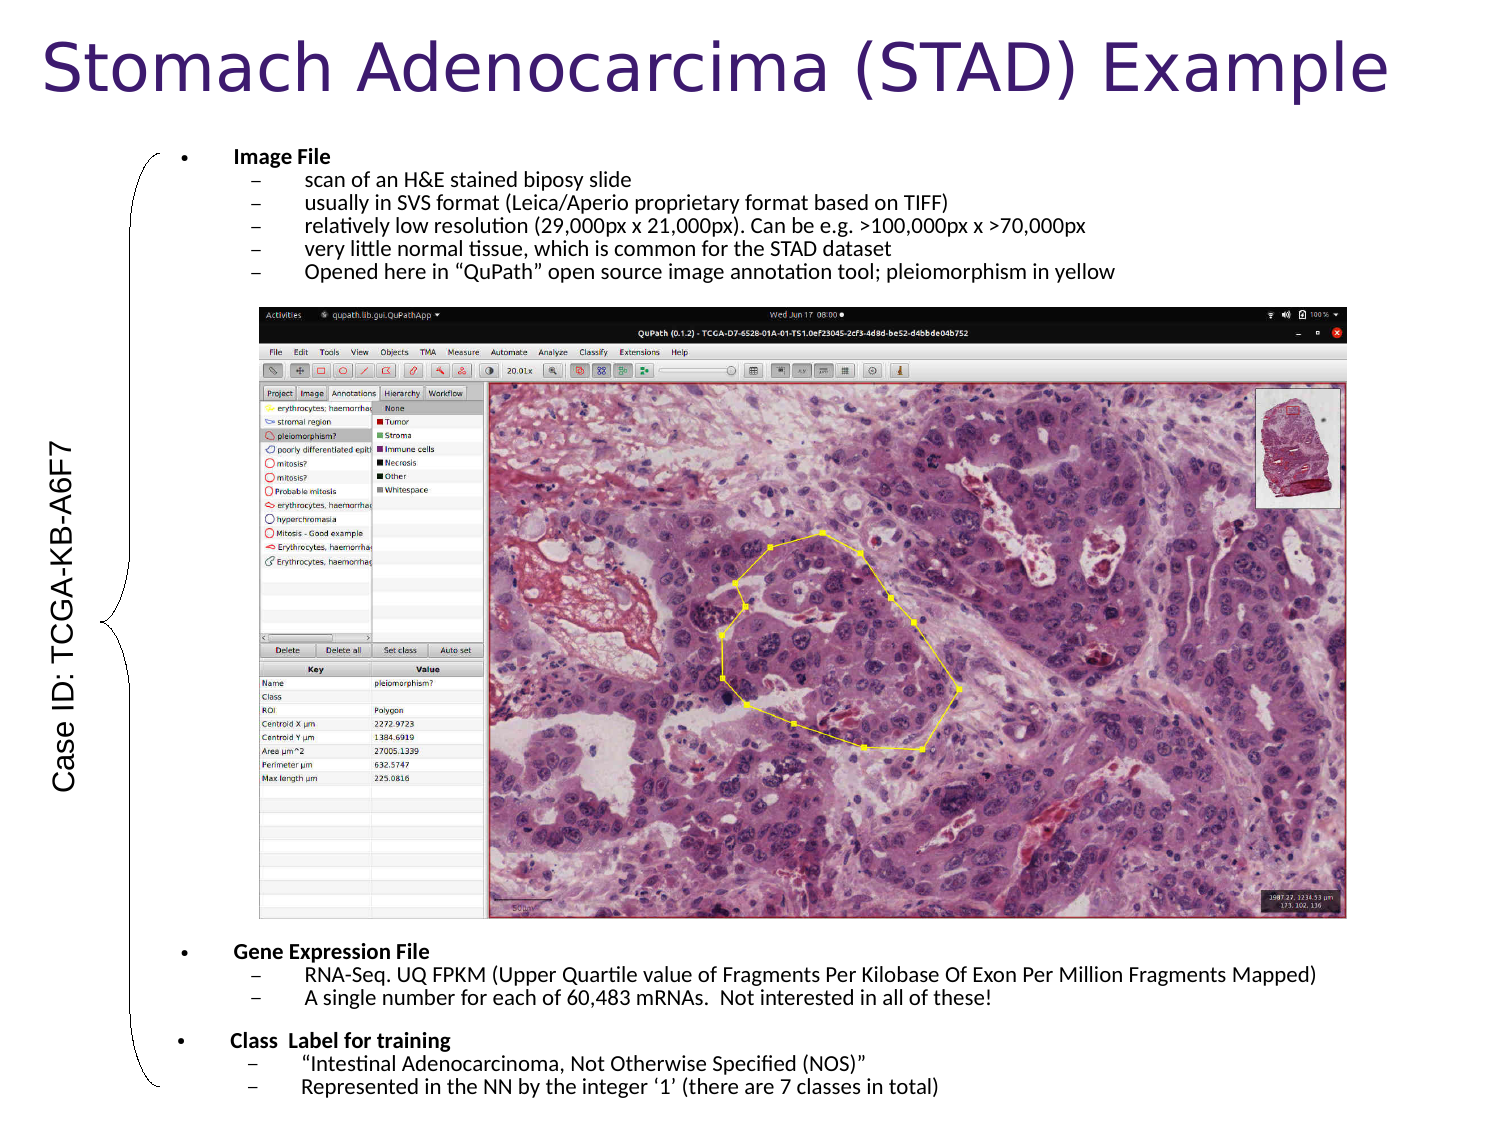

# Stomach Adenocarcima (STAD) Example
Image File
scan of an H&E stained biposy slide
usually in SVS format (Leica/Aperio proprietary format based on TIFF)
relatively low resolution (29,000px x 21,000px). Can be e.g. >100,000px x >70,000px
very little normal tissue, which is common for the STAD dataset
Opened here in “QuPath” open source image annotation tool; pleiomorphism in yellow
Case ID: TCGA-KB-A6F7
Gene Expression File
RNA-Seq. UQ FPKM (Upper Quartile value of Fragments Per Kilobase Of Exon Per Million Fragments Mapped)
A single number for each of 60,483 mRNAs. Not interested in all of these!
Class Label for training
“Intestinal Adenocarcinoma, Not Otherwise Specified (NOS)”
Represented in the NN by the integer ‘1’ (there are 7 classes in total)